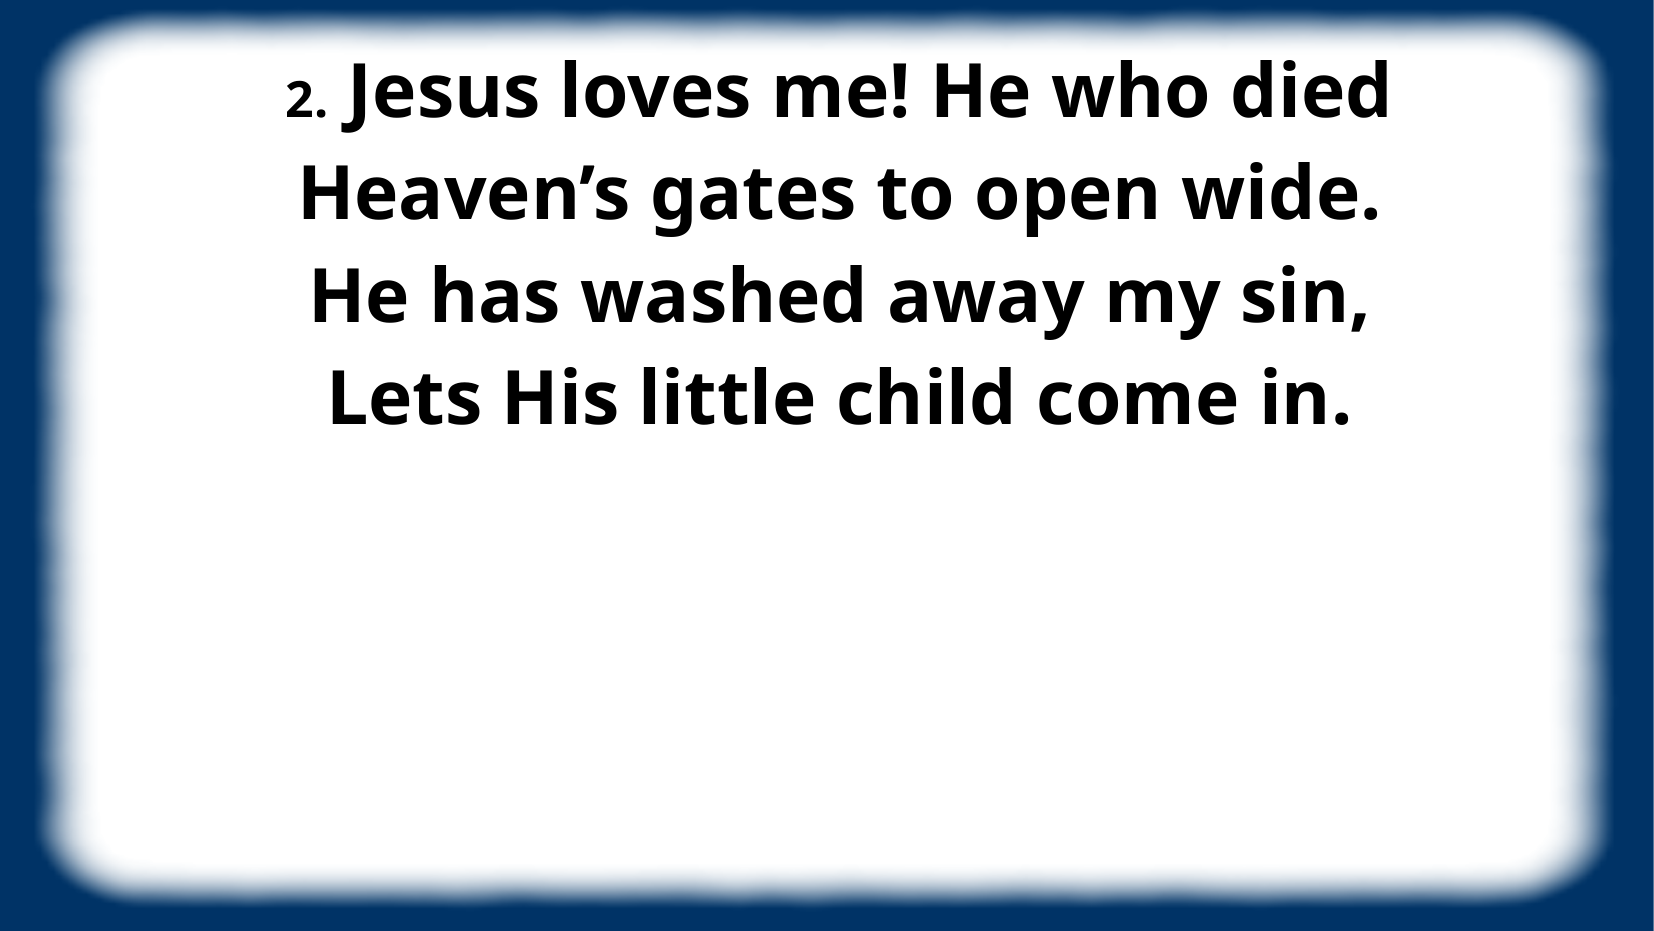

2. Jesus loves me! He who died
Heaven’s gates to open wide.
He has washed away my sin,
Lets His little child come in.